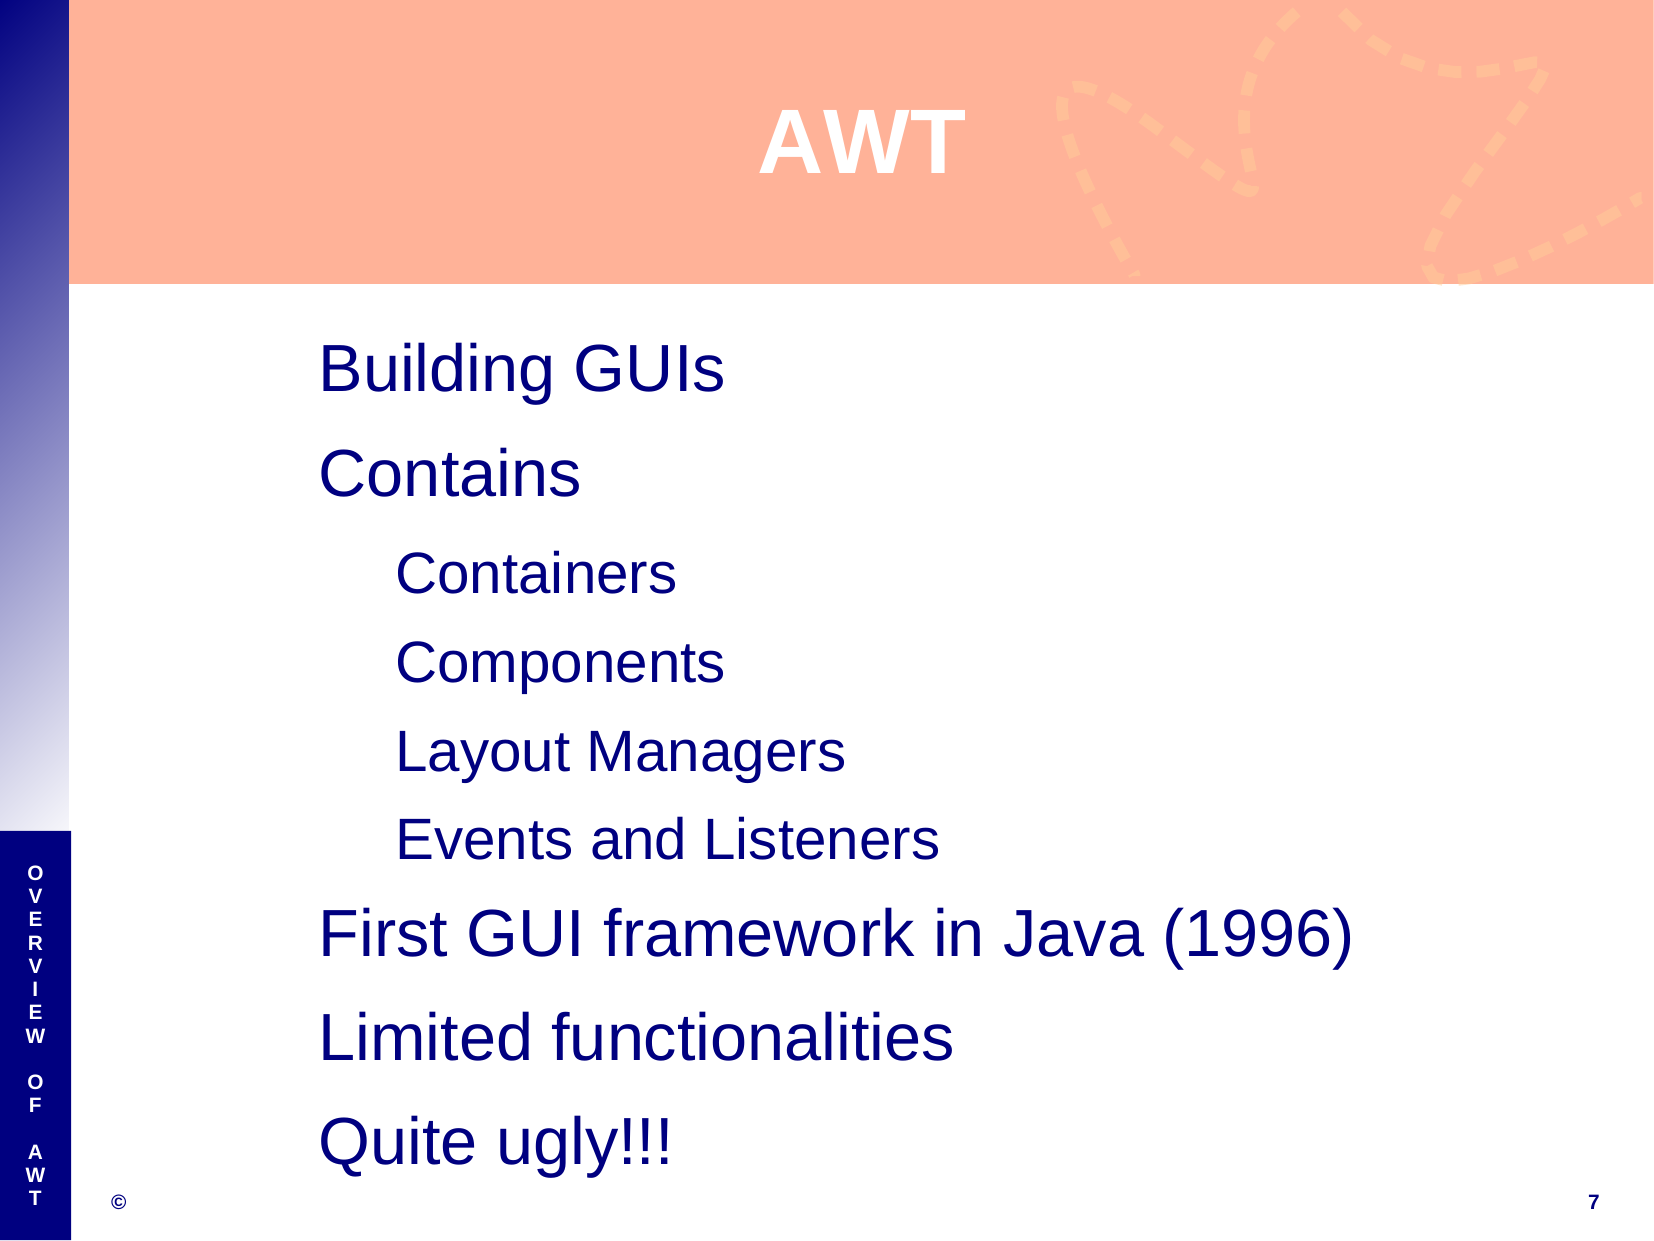

AWT
# Building GUIs
Contains
Containers
Components
Layout Managers
Events and Listeners
First GUI framework in Java (1996)
Limited functionalities
Quite ugly!!!
O
V
E
R
V
I
E
W
O
F
A
W
T